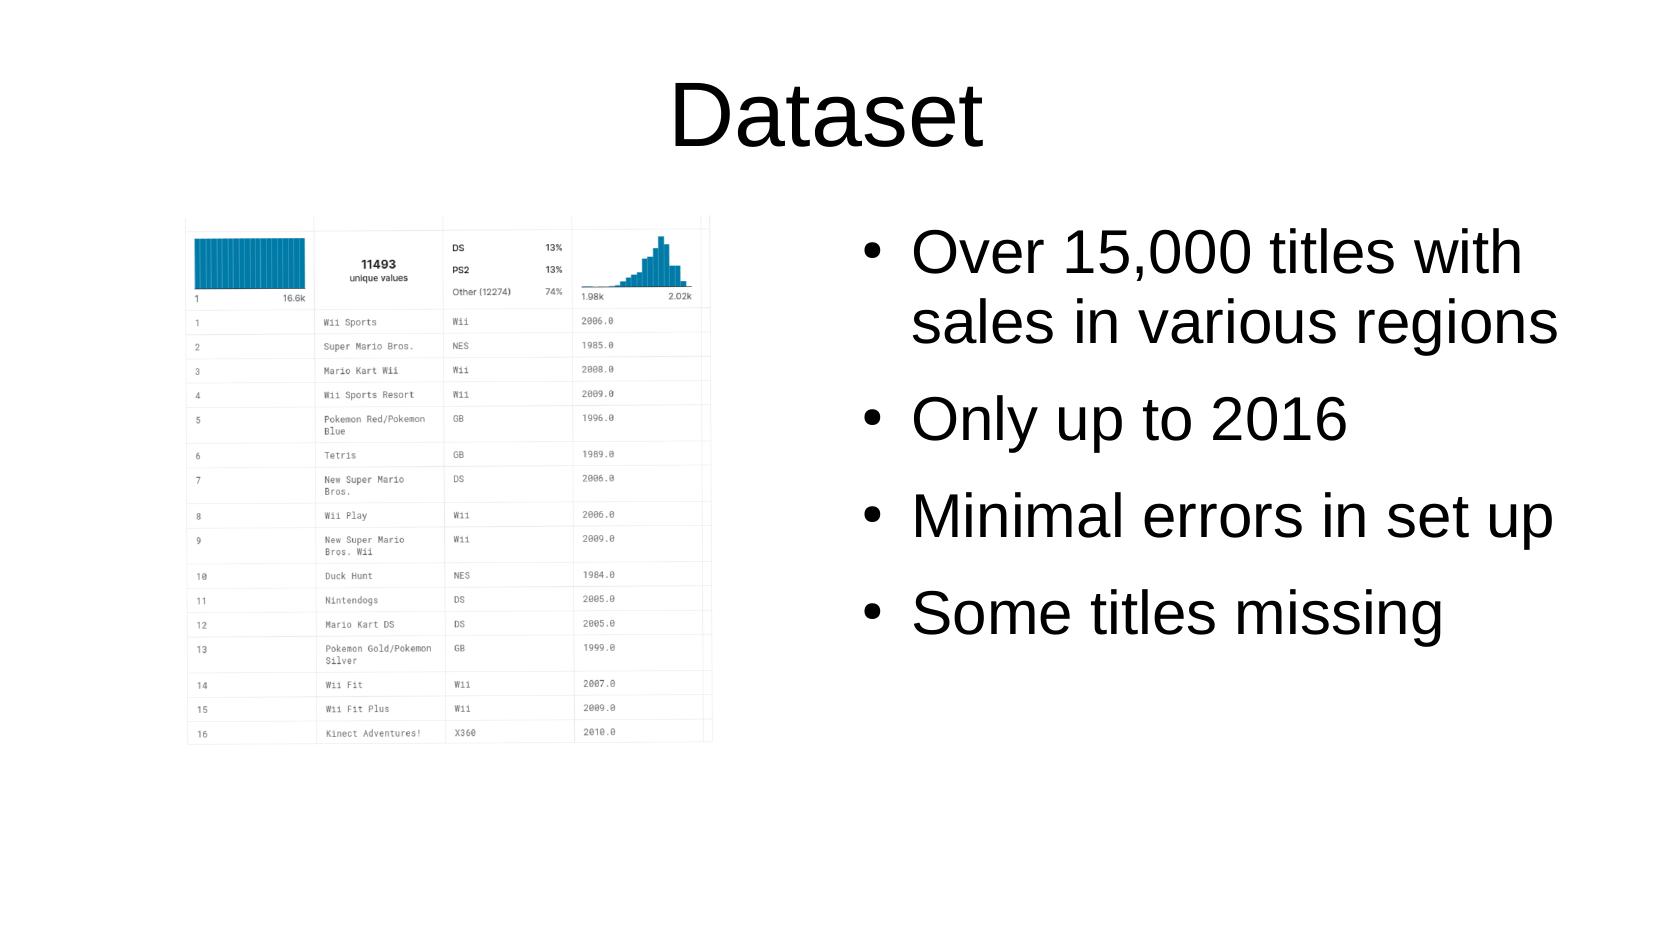

# Dataset
Over 15,000 titles with sales in various regions
Only up to 2016
Minimal errors in set up
Some titles missing